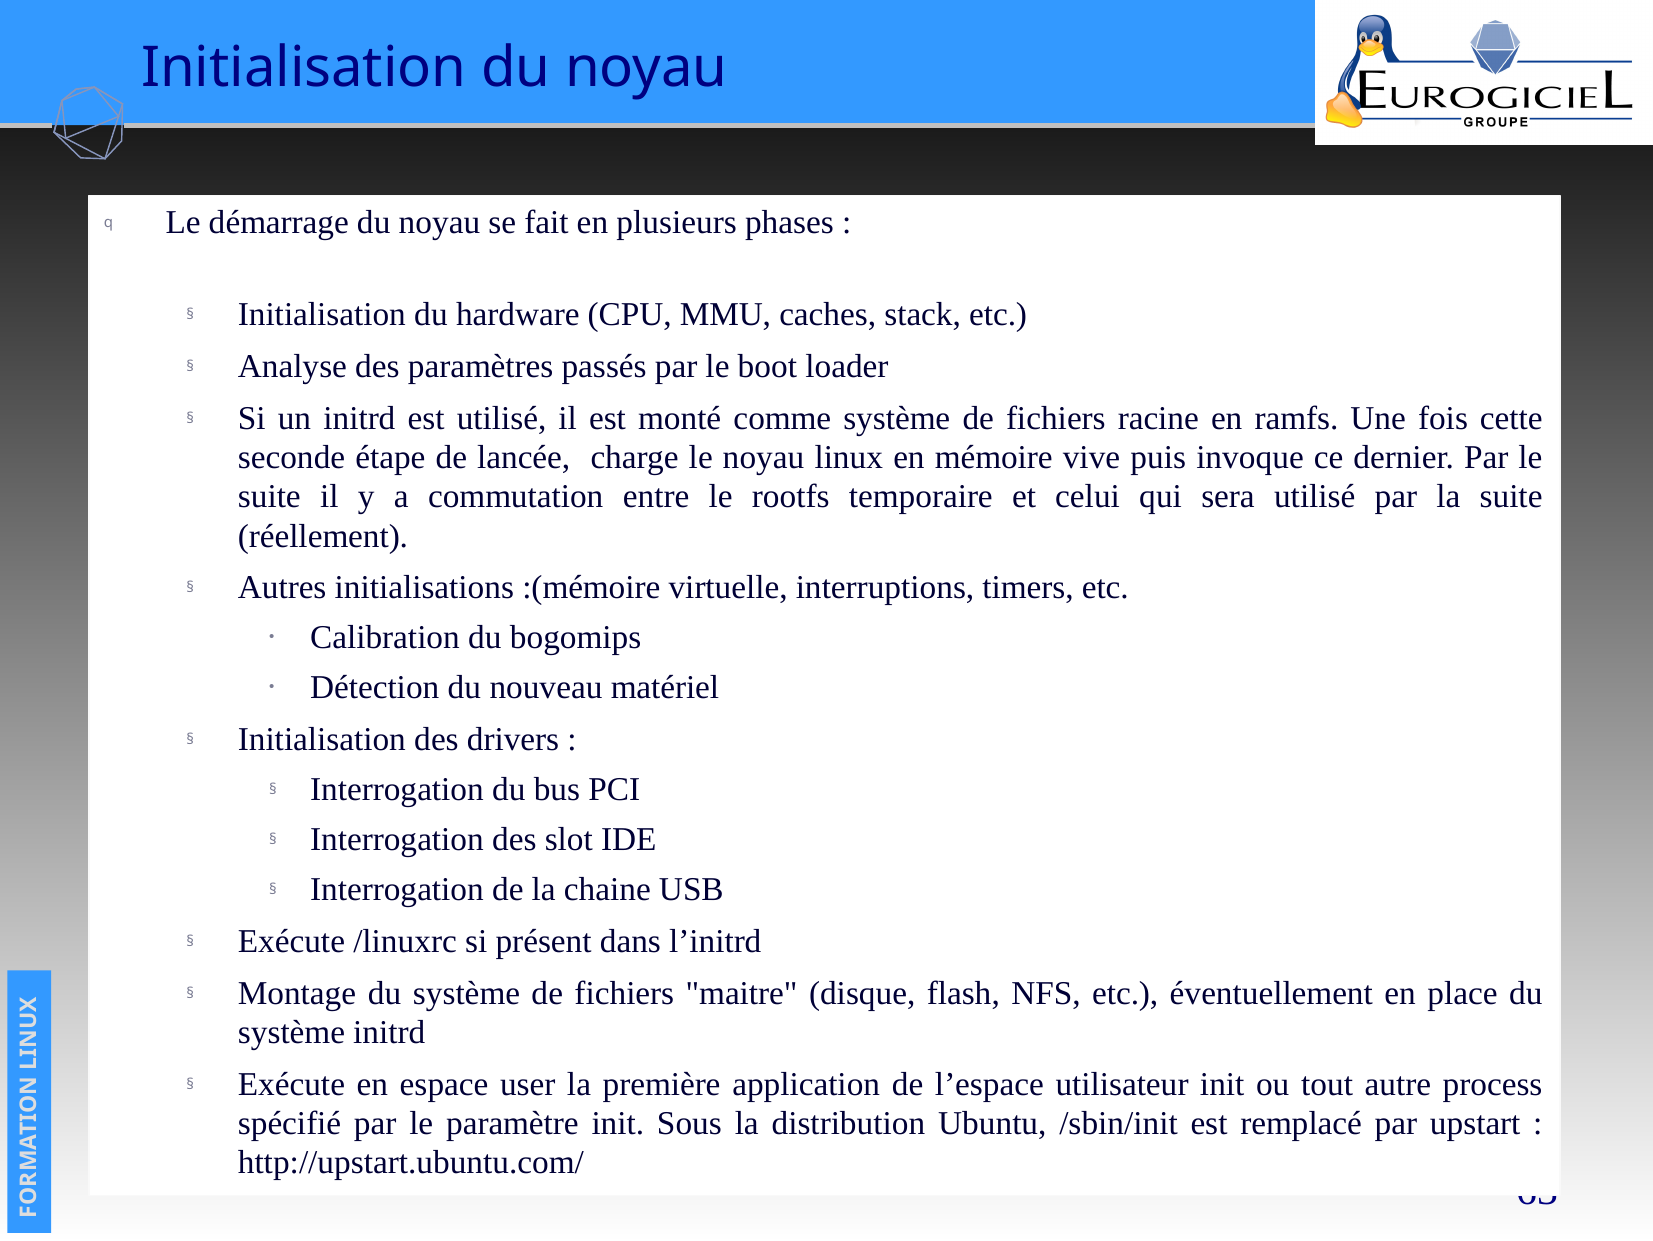

# Initialisation du noyau
Le démarrage du noyau se fait en plusieurs phases :
Initialisation du hardware (CPU, MMU, caches, stack, etc.)
Analyse des paramètres passés par le boot loader
Si un initrd est utilisé, il est monté comme système de fichiers racine en ramfs. Une fois cette seconde étape de lancée, charge le noyau linux en mémoire vive puis invoque ce dernier. Par le suite il y a commutation entre le rootfs temporaire et celui qui sera utilisé par la suite (réellement).
Autres initialisations :(mémoire virtuelle, interruptions, timers, etc.
Calibration du bogomips
Détection du nouveau matériel
Initialisation des drivers :
Interrogation du bus PCI
Interrogation des slot IDE
Interrogation de la chaine USB
Exécute /linuxrc si présent dans l’initrd
Montage du système de fichiers "maitre" (disque, flash, NFS, etc.), éventuellement en place du système initrd
Exécute en espace user la première application de l’espace utilisateur init ou tout autre process spécifié par le paramètre init. Sous la distribution Ubuntu, /sbin/init est remplacé par upstart : http://upstart.ubuntu.com/